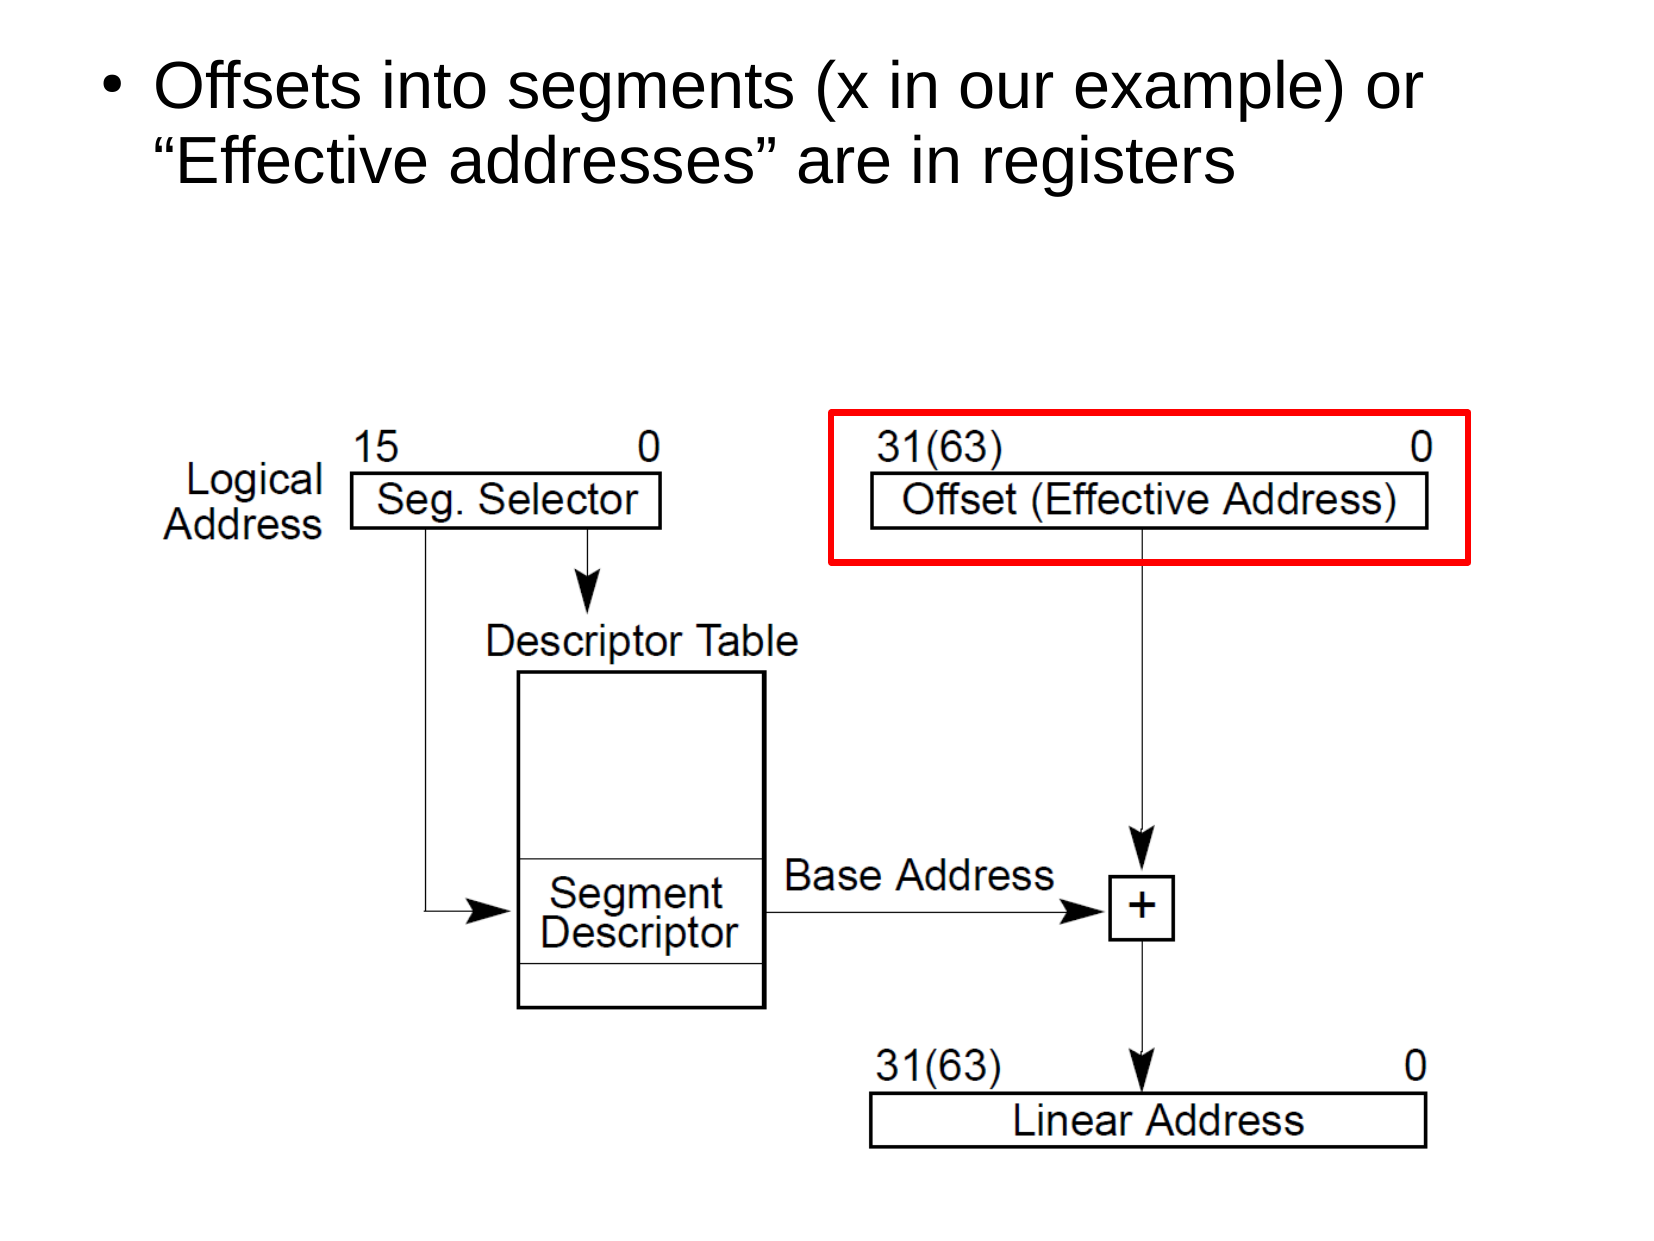

# Offsets into segments (x in our example) or “Effective addresses” are in registers